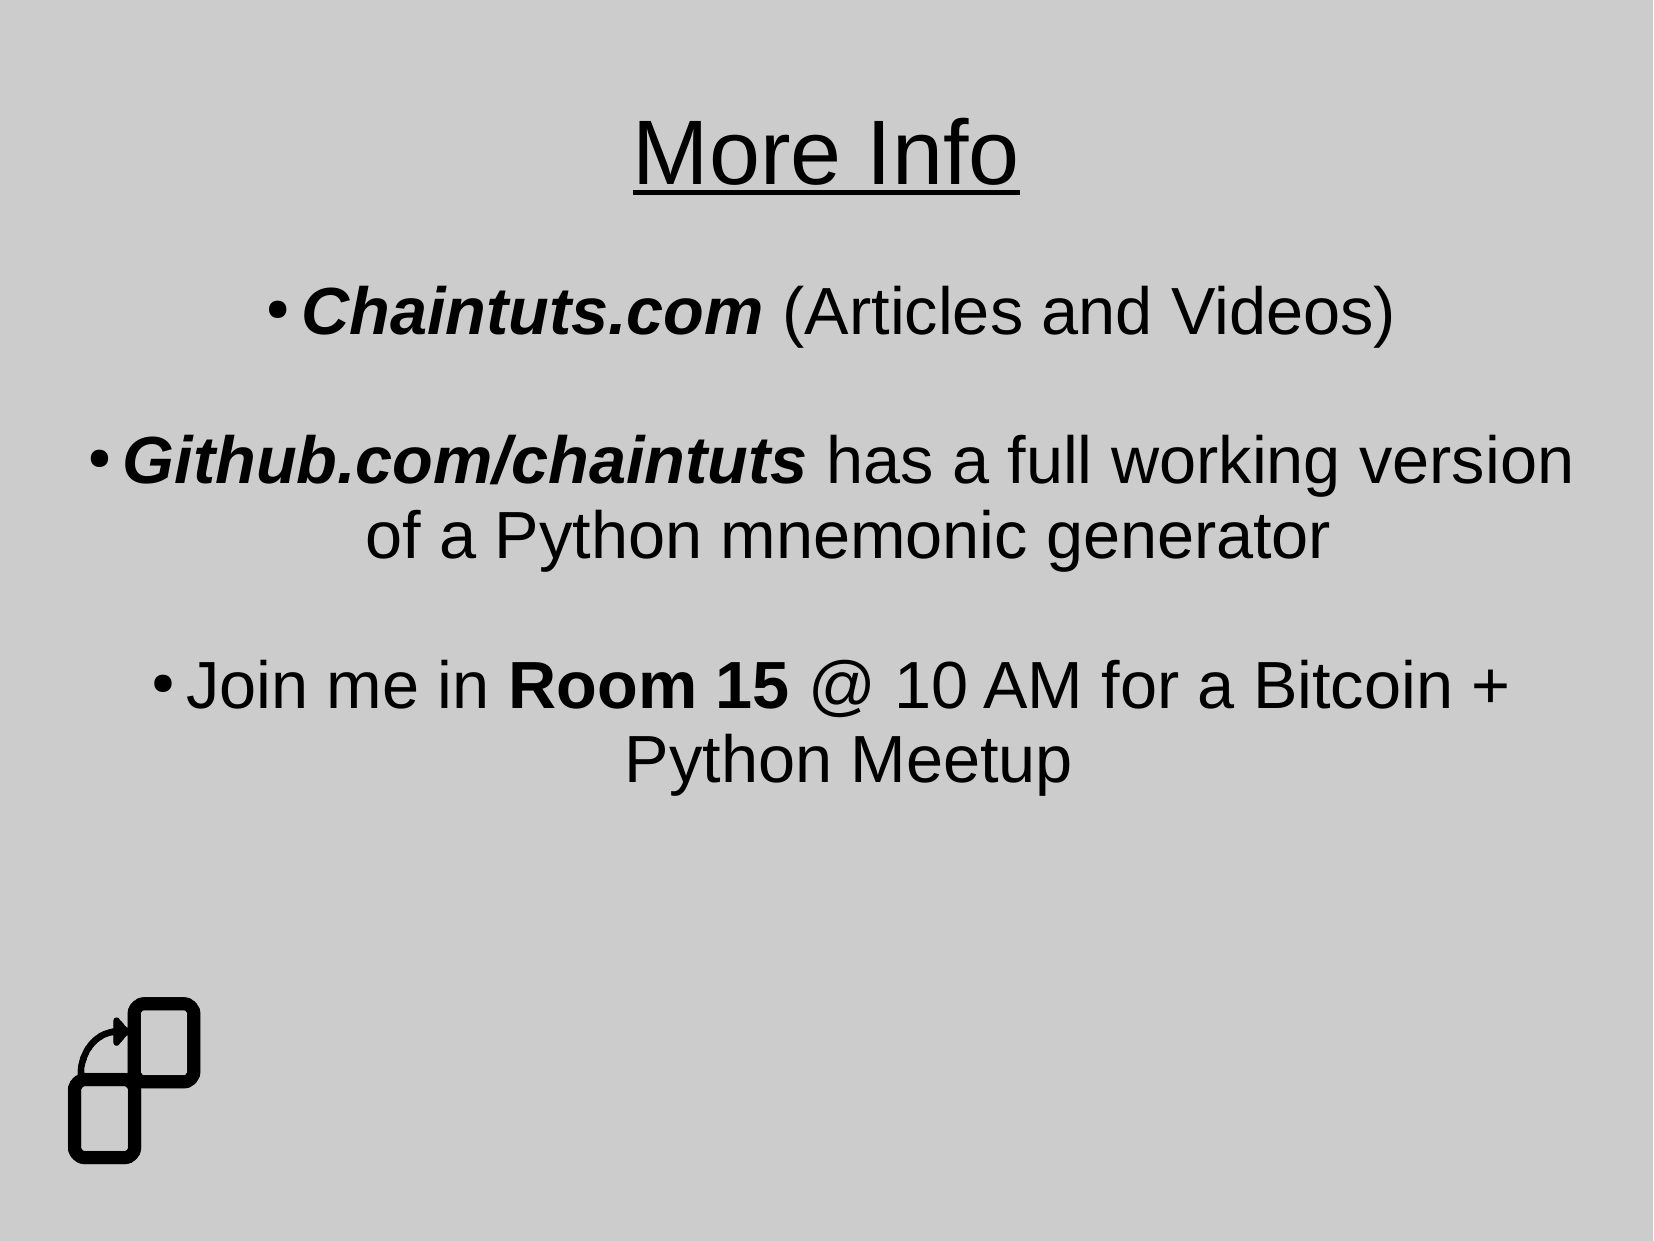

# More Info
Chaintuts.com (Articles and Videos)
Github.com/chaintuts has a full working version of a Python mnemonic generator
Join me in Room 15 @ 10 AM for a Bitcoin + Python Meetup